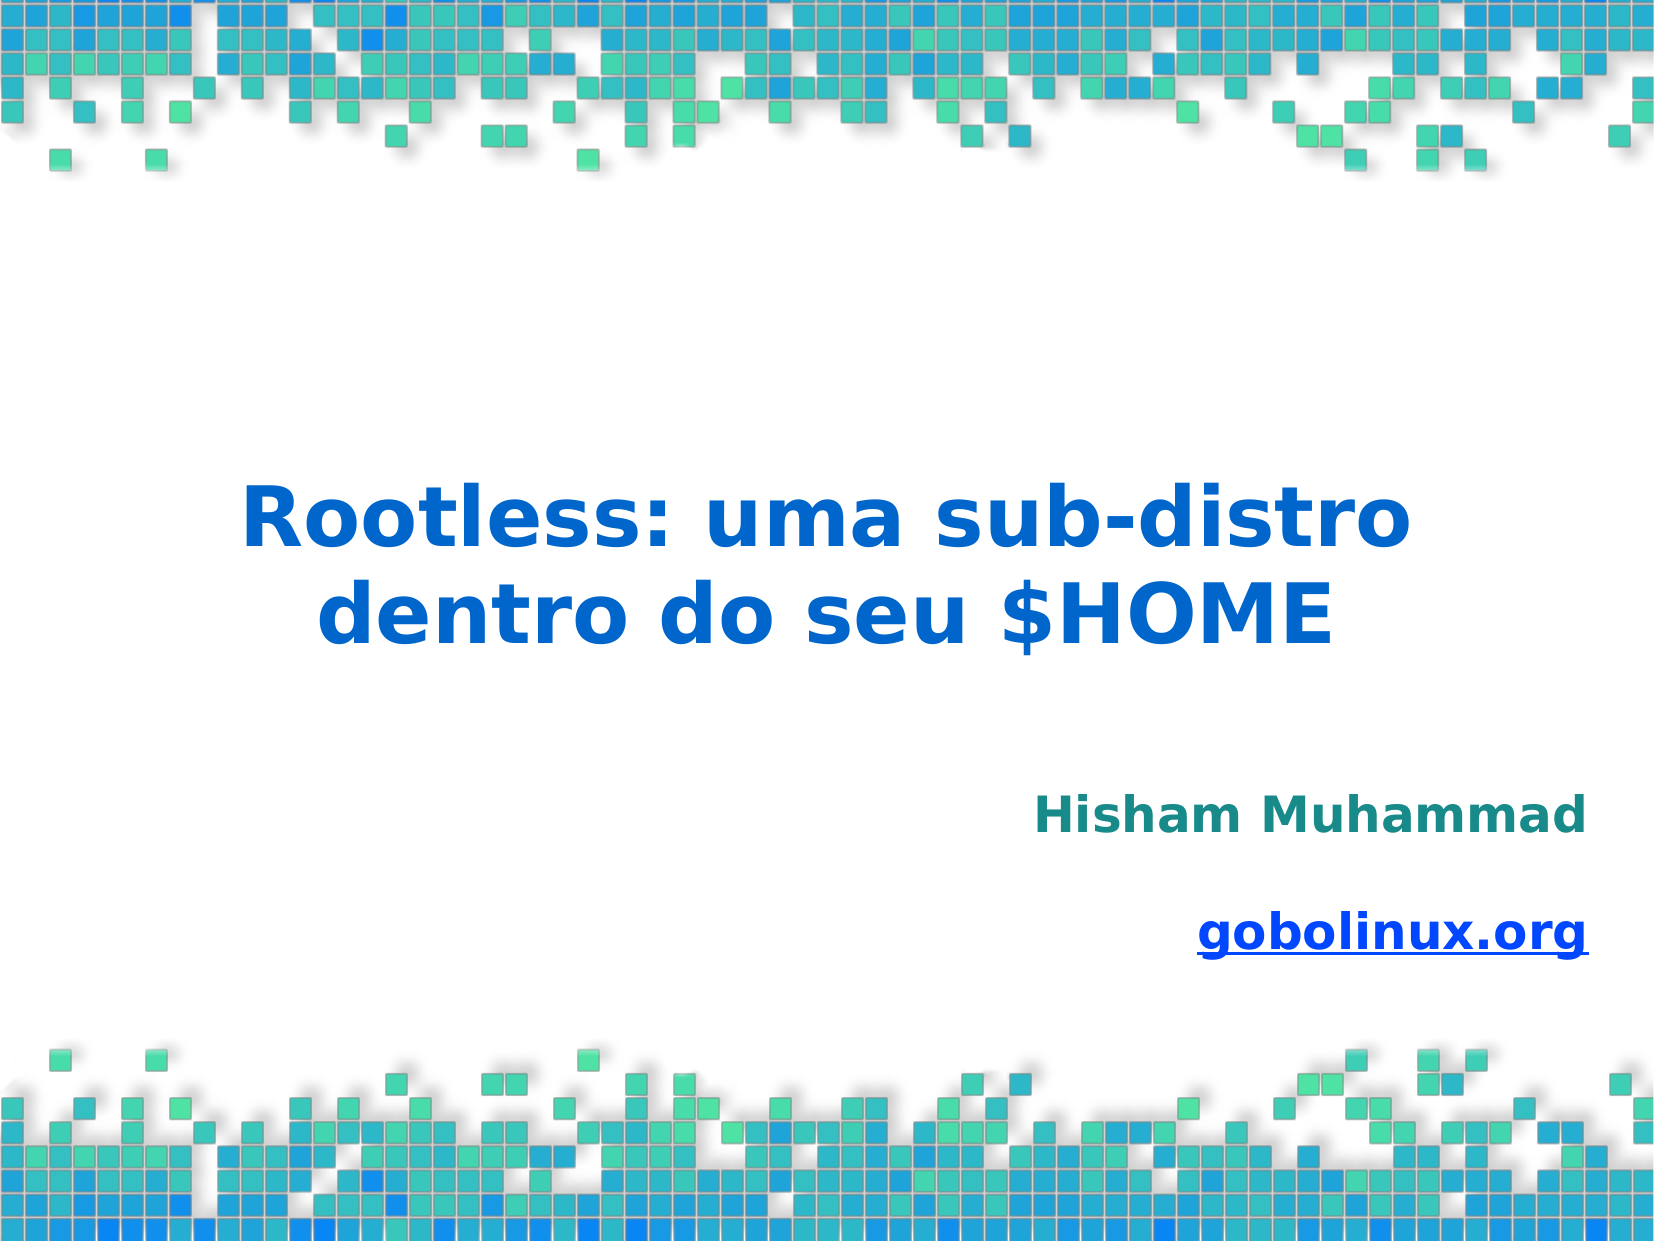

Rootless: uma sub-distro
dentro do seu $HOME
Hisham Muhammad
gobolinux.org